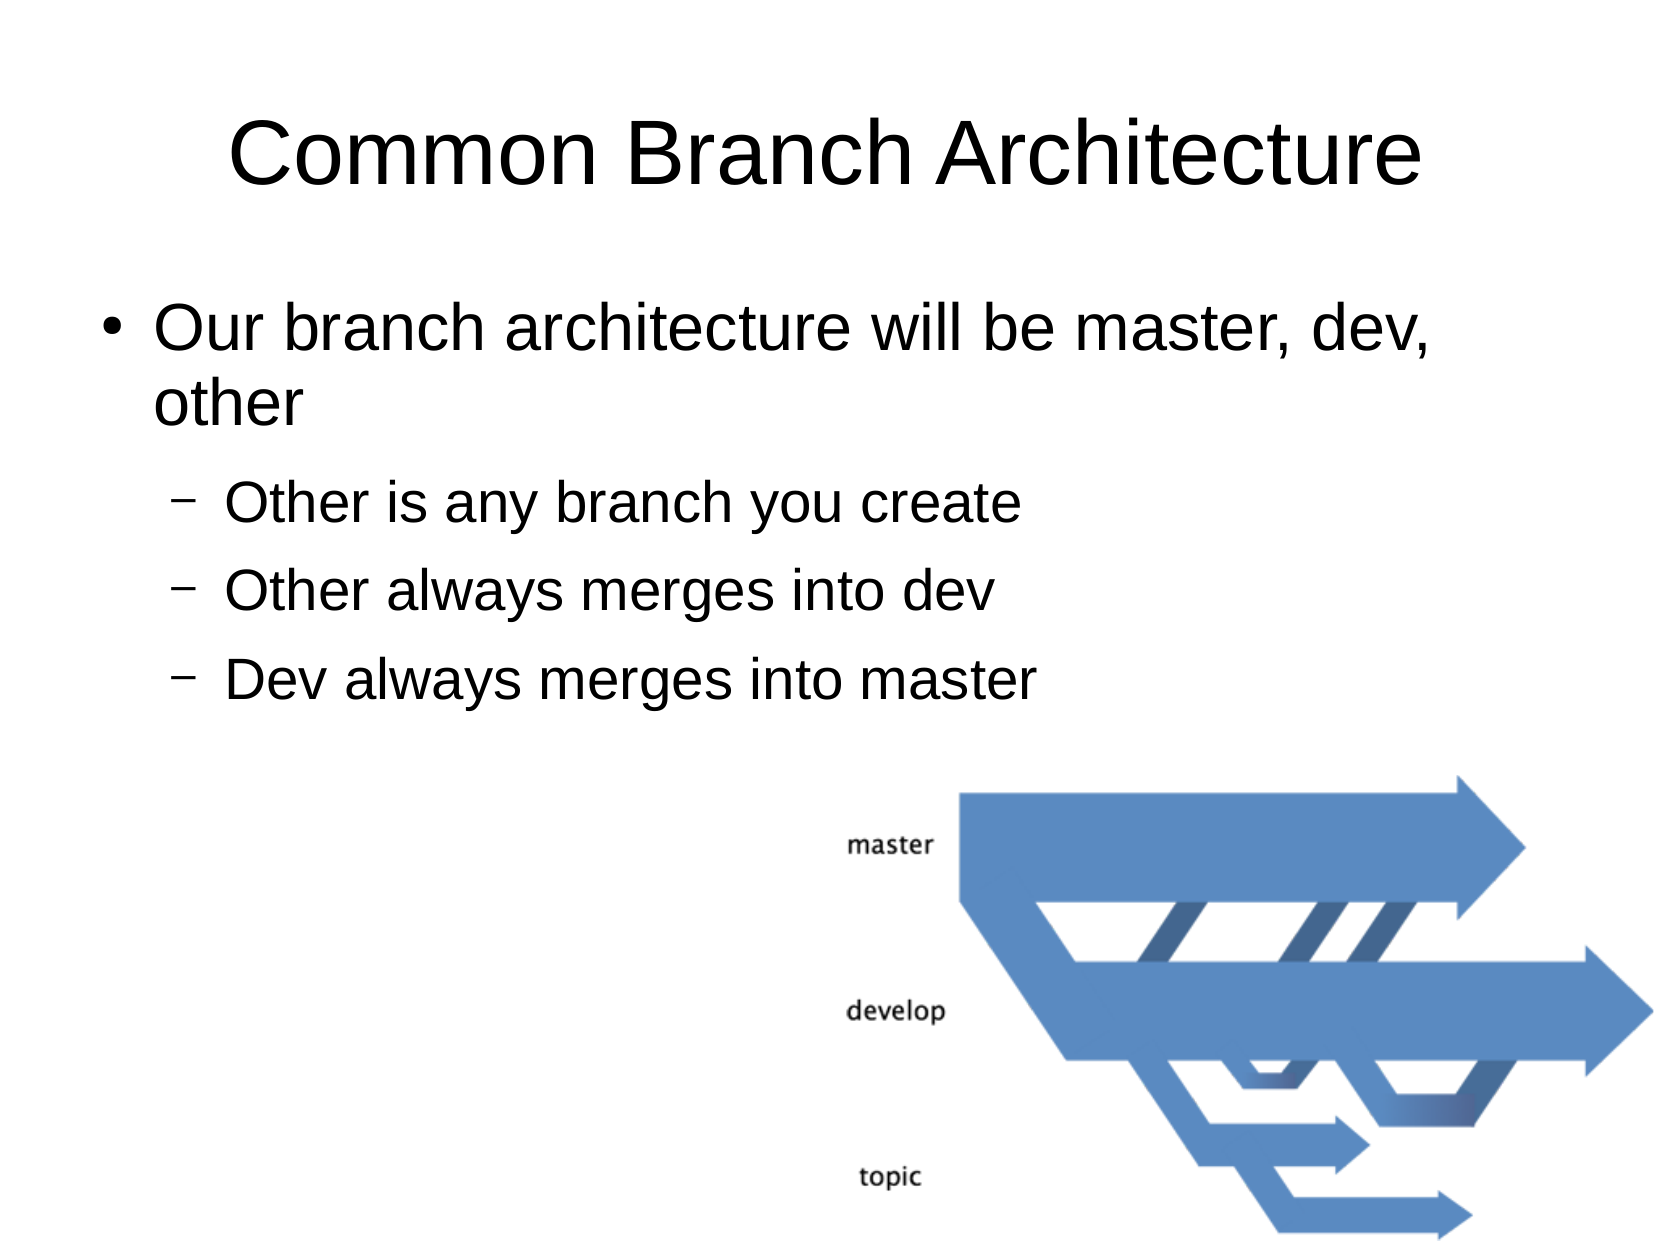

# Common Branch Architecture
Our branch architecture will be master, dev, other
Other is any branch you create
Other always merges into dev
Dev always merges into master